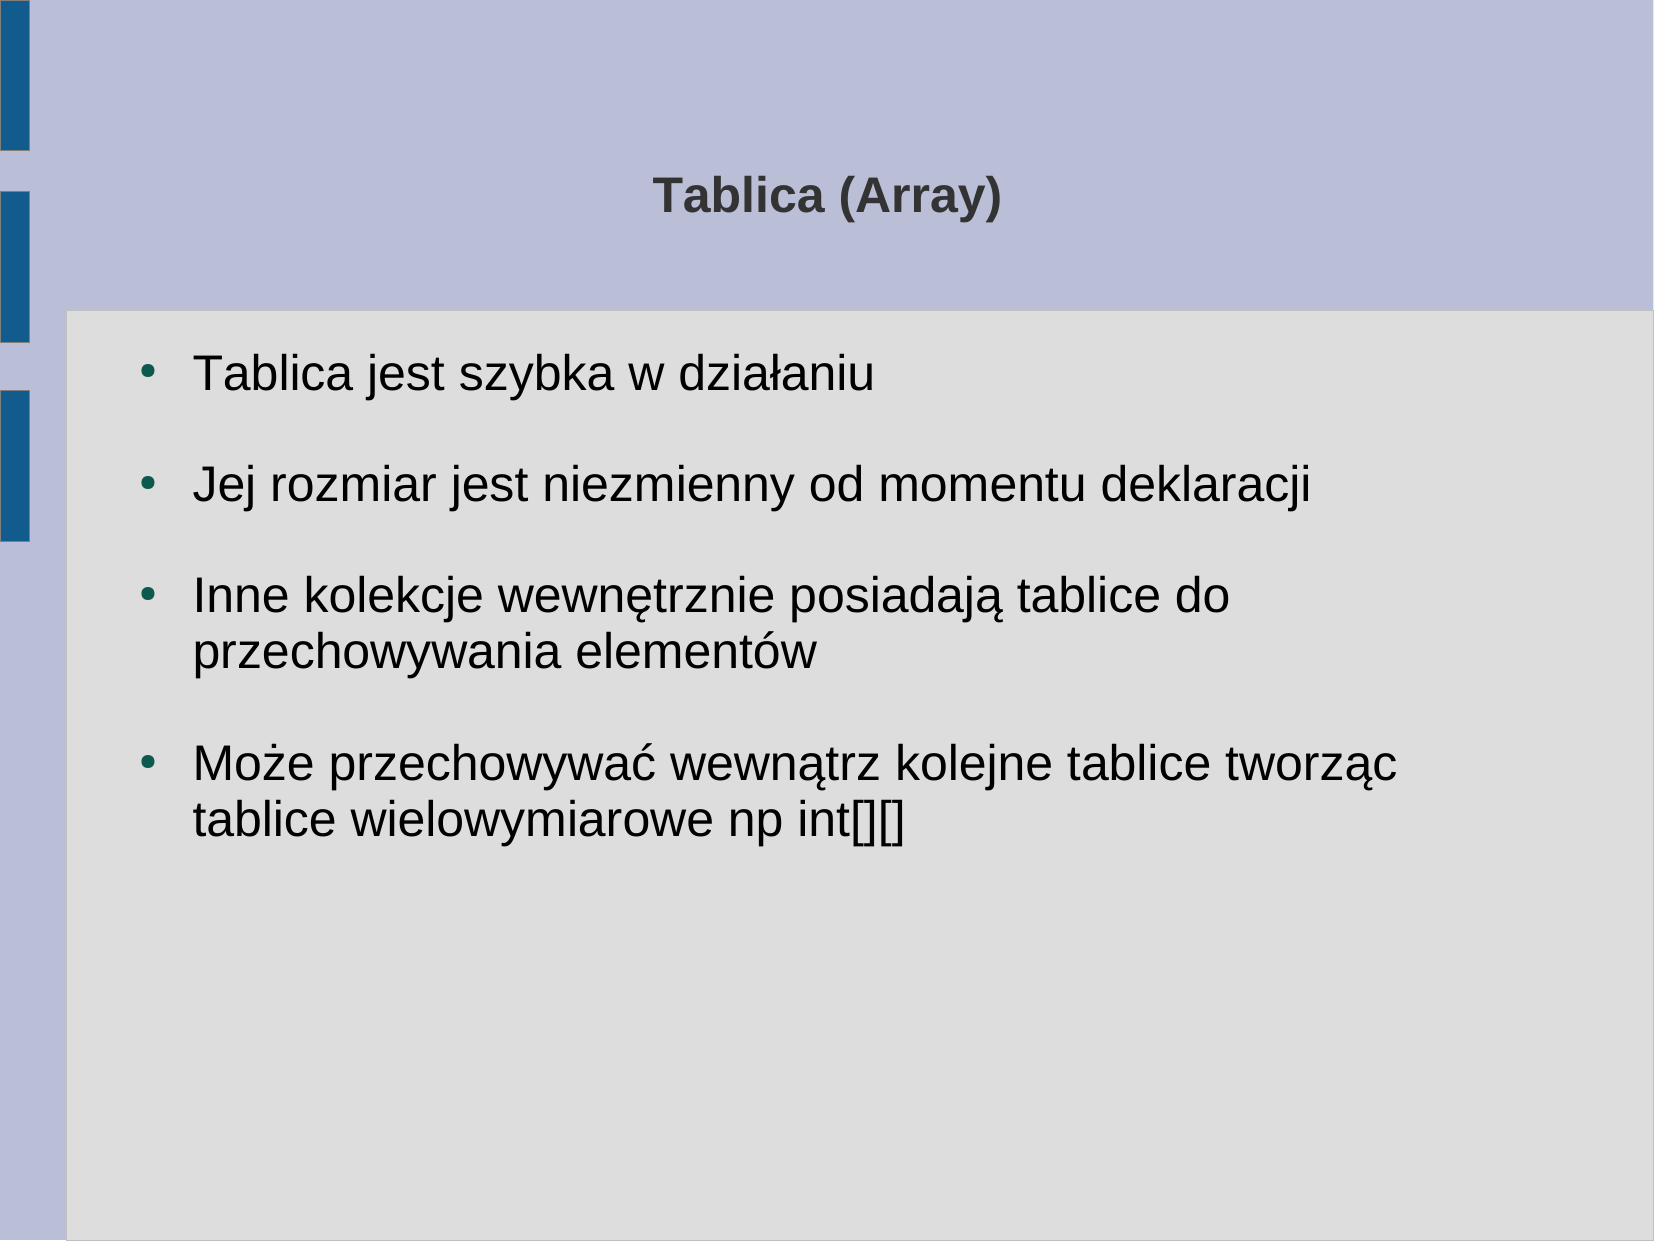

# Tablica (Array)
Tablica jest szybka w działaniu
Jej rozmiar jest niezmienny od momentu deklaracji
Inne kolekcje wewnętrznie posiadają tablice do przechowywania elementów
Może przechowywać wewnątrz kolejne tablice tworząc tablice wielowymiarowe np int[][]